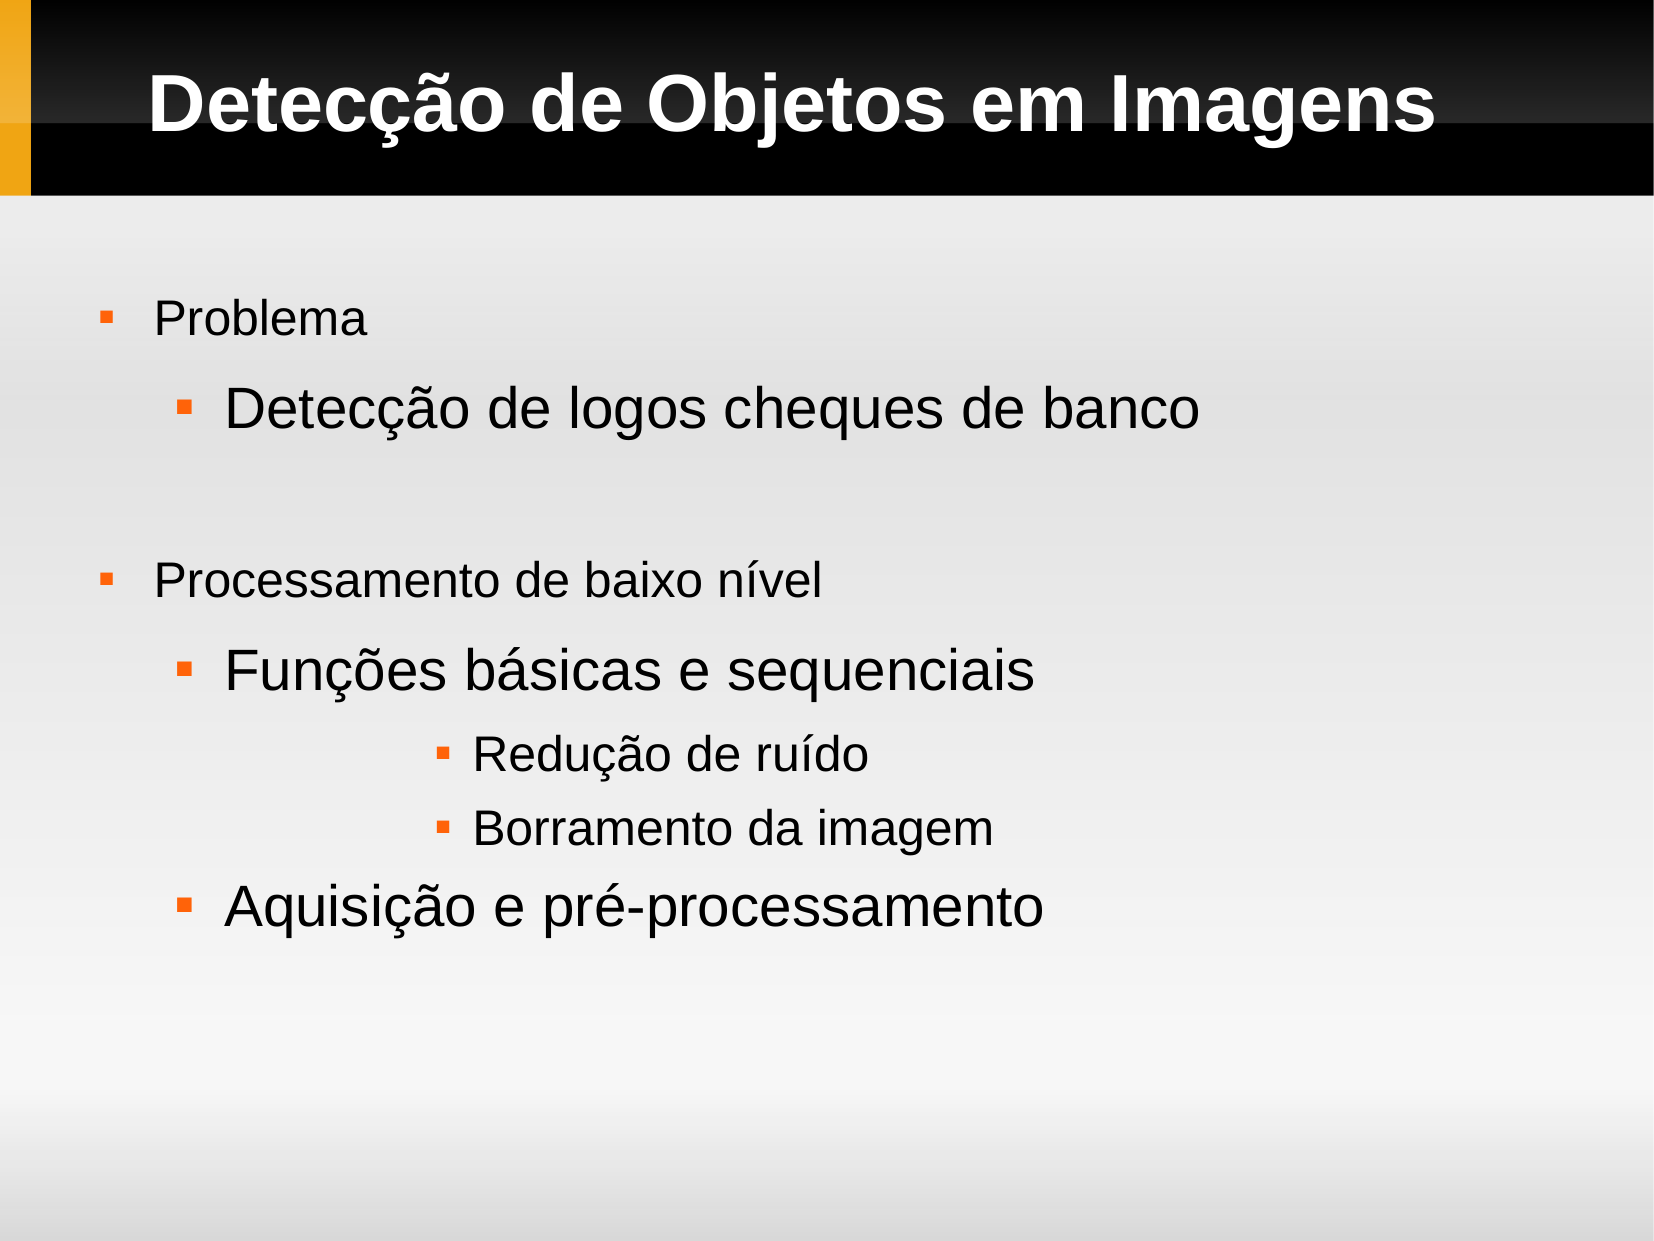

# Detecção de Objetos em Imagens
Problema
Detecção de logos cheques de banco
Processamento de baixo nível
Funções básicas e sequenciais
Redução de ruído
Borramento da imagem
Aquisição e pré-processamento